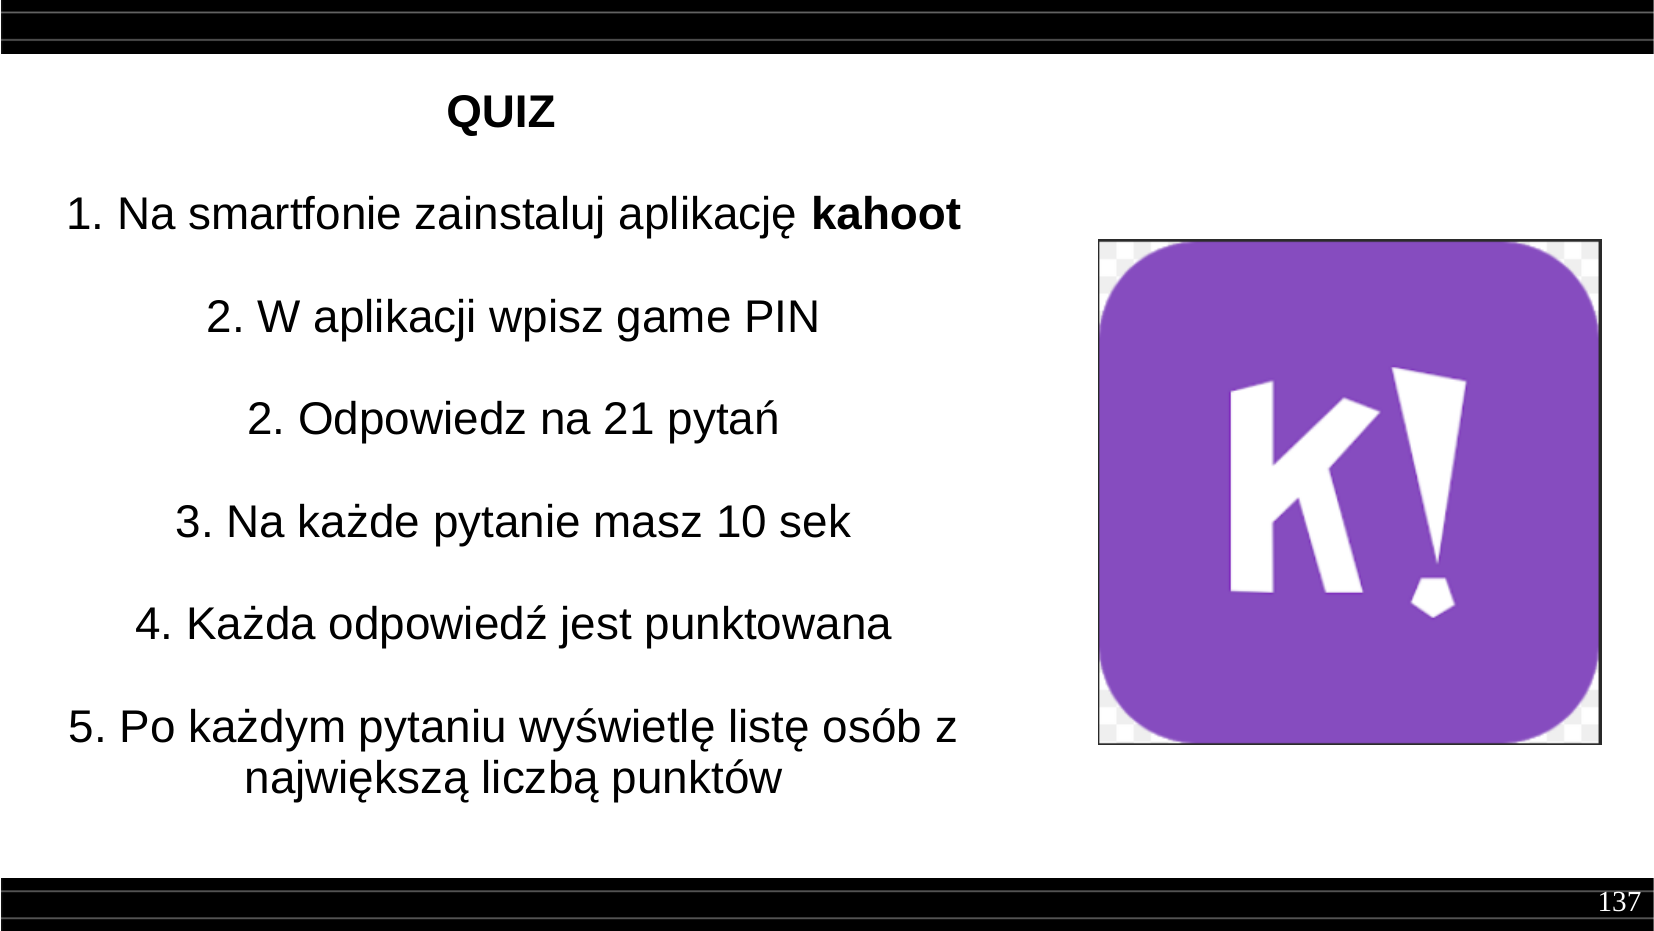

QUIZ
1. Na smartfonie zainstaluj aplikację kahoot
2. W aplikacji wpisz game PIN
2. Odpowiedz na 21 pytań
3. Na każde pytanie masz 10 sek
4. Każda odpowiedź jest punktowana
5. Po każdym pytaniu wyświetlę listę osób z największą liczbą punktów
#